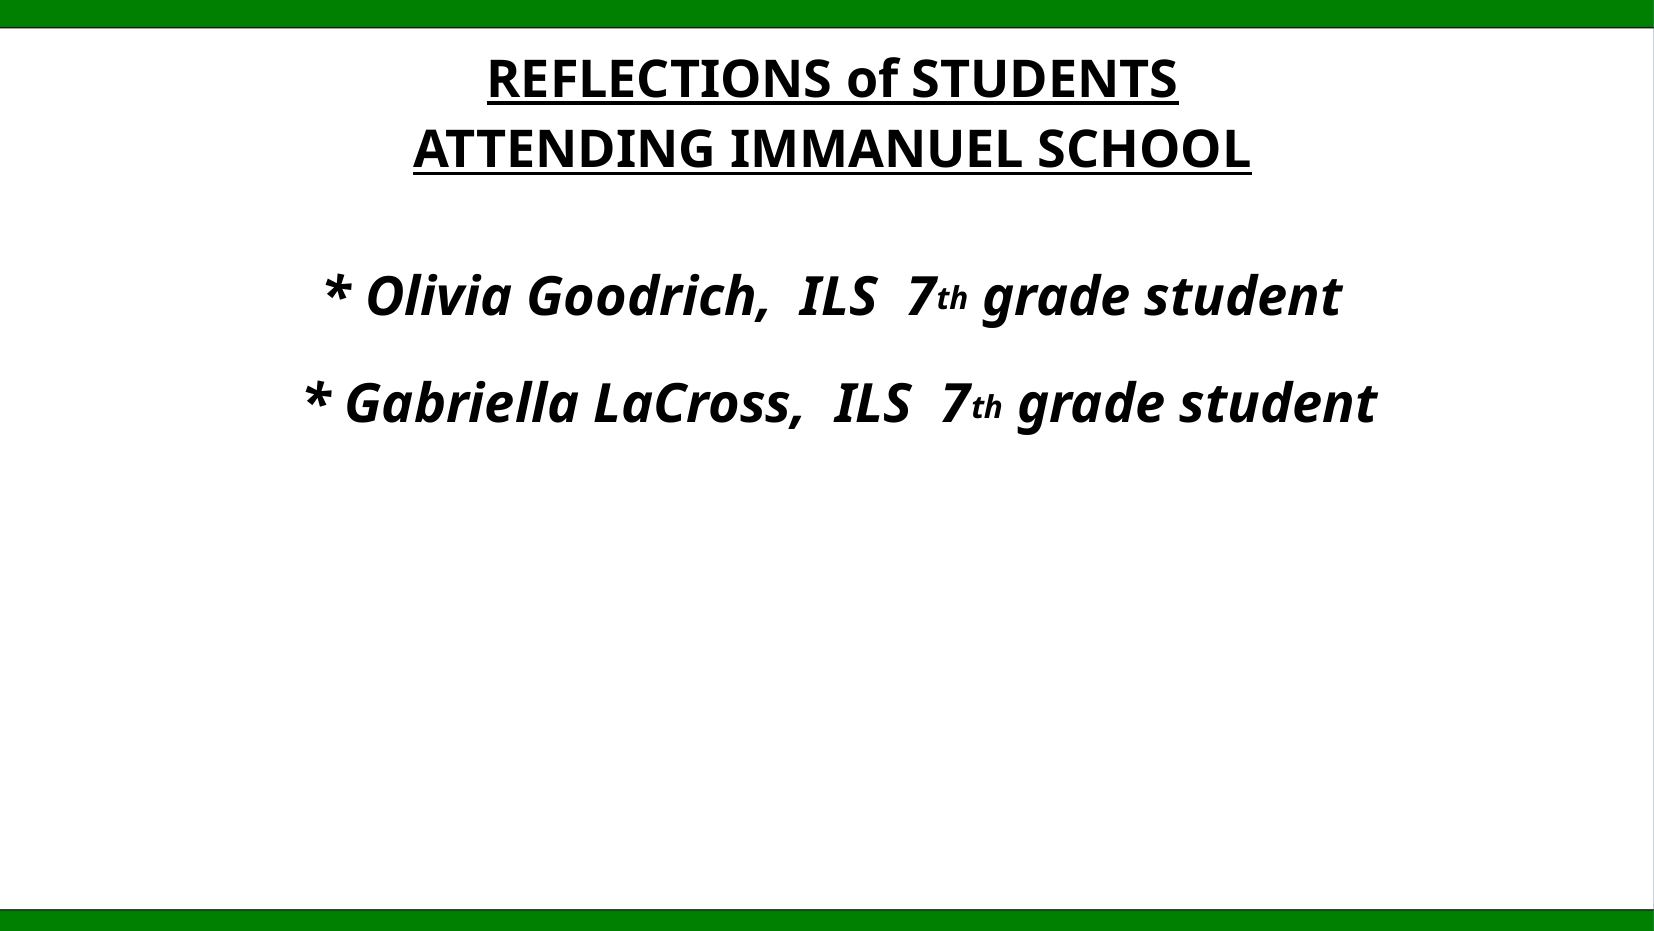

REFLECTIONS of STUDENTS
ATTENDING IMMANUEL SCHOOL
* Olivia Goodrich, ILS 7th grade student
 * Gabriella LaCross, ILS 7th grade student